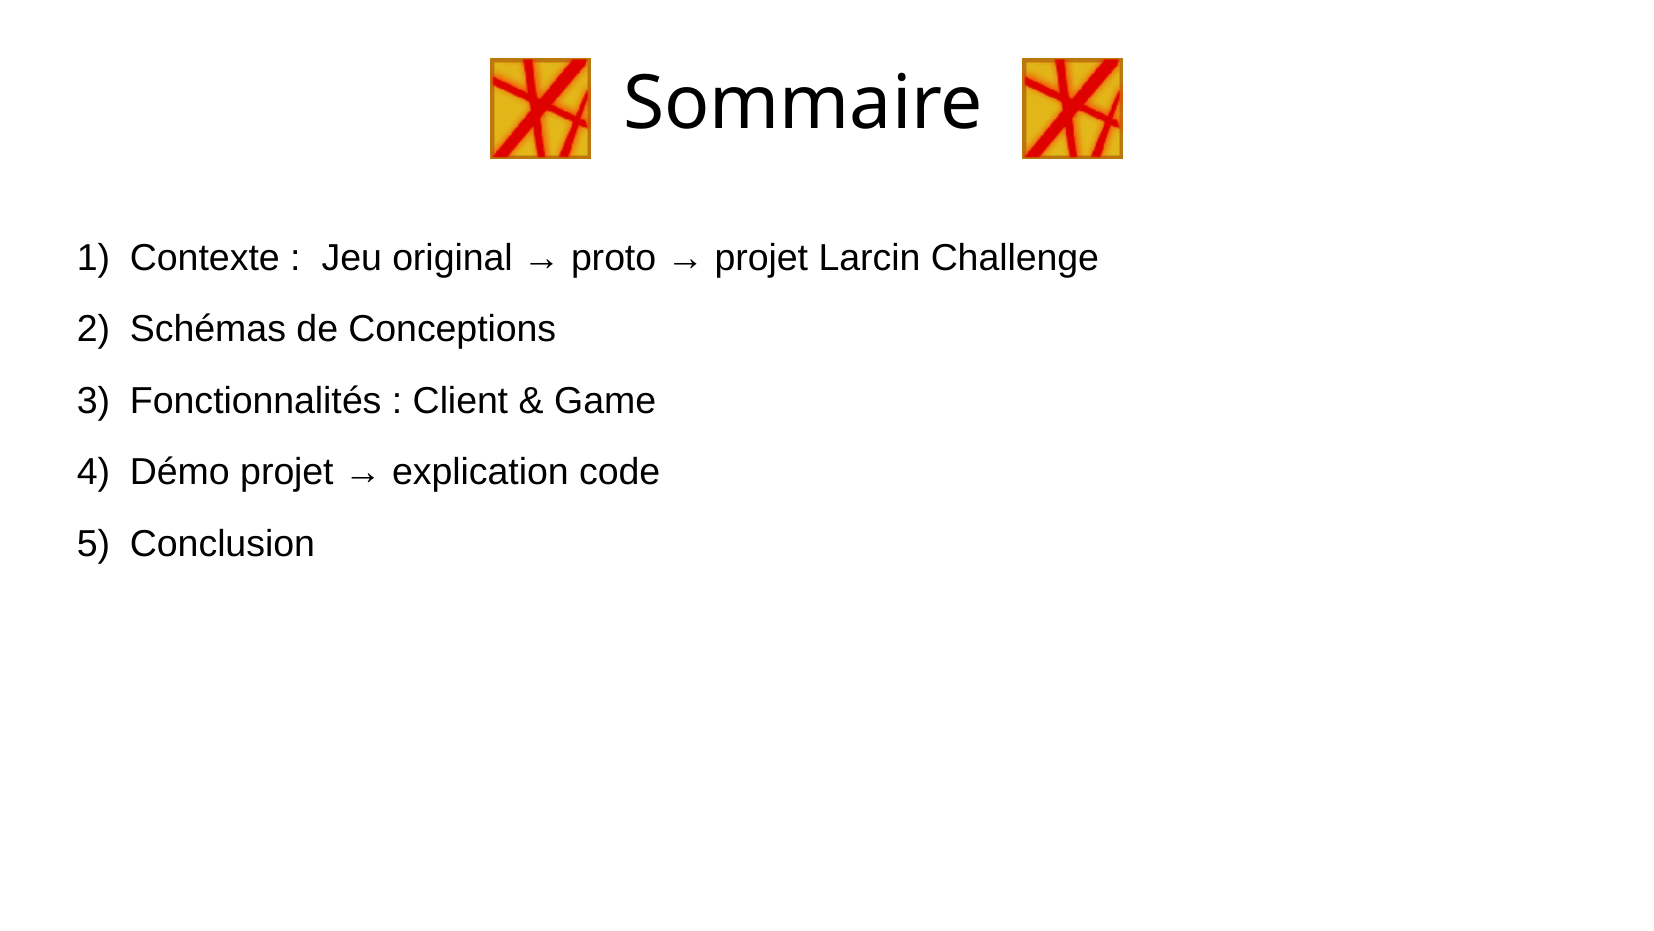

Sommaire
# Contexte : Jeu original → proto → projet Larcin Challenge
Schémas de Conceptions
Fonctionnalités : Client & Game
Démo projet → explication code
Conclusion